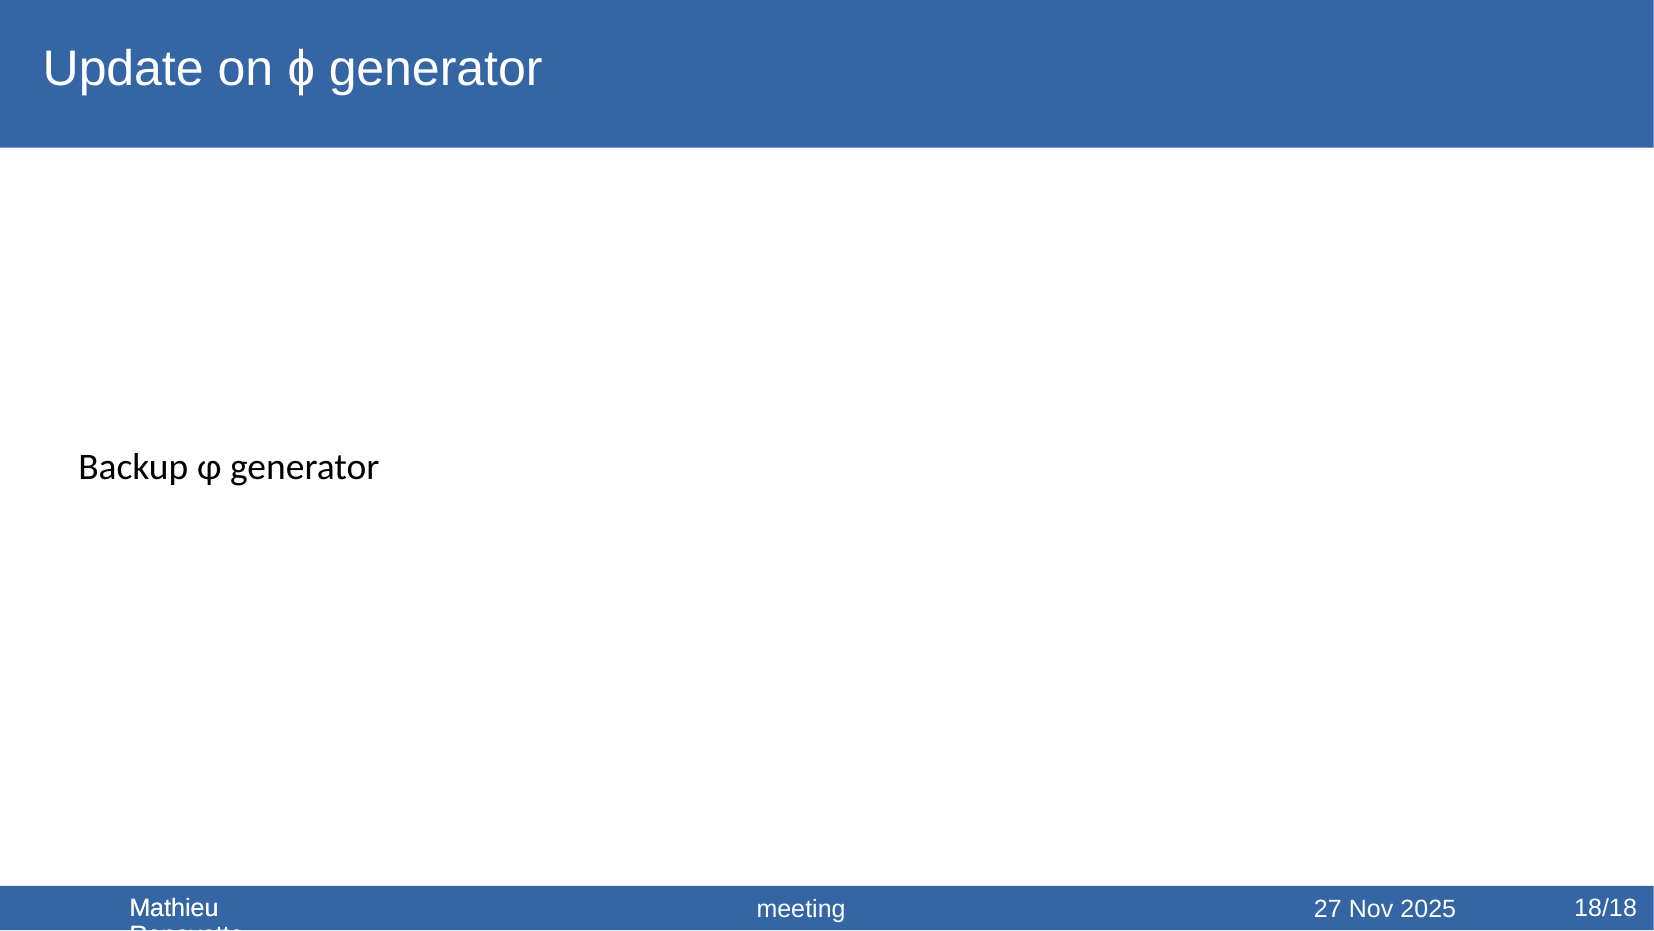

Update on ɸ generator
Backup ɸ generator
Mathieu Ronayette
18/18
Mathieu Ronayette
 meeting
27 Nov 2025